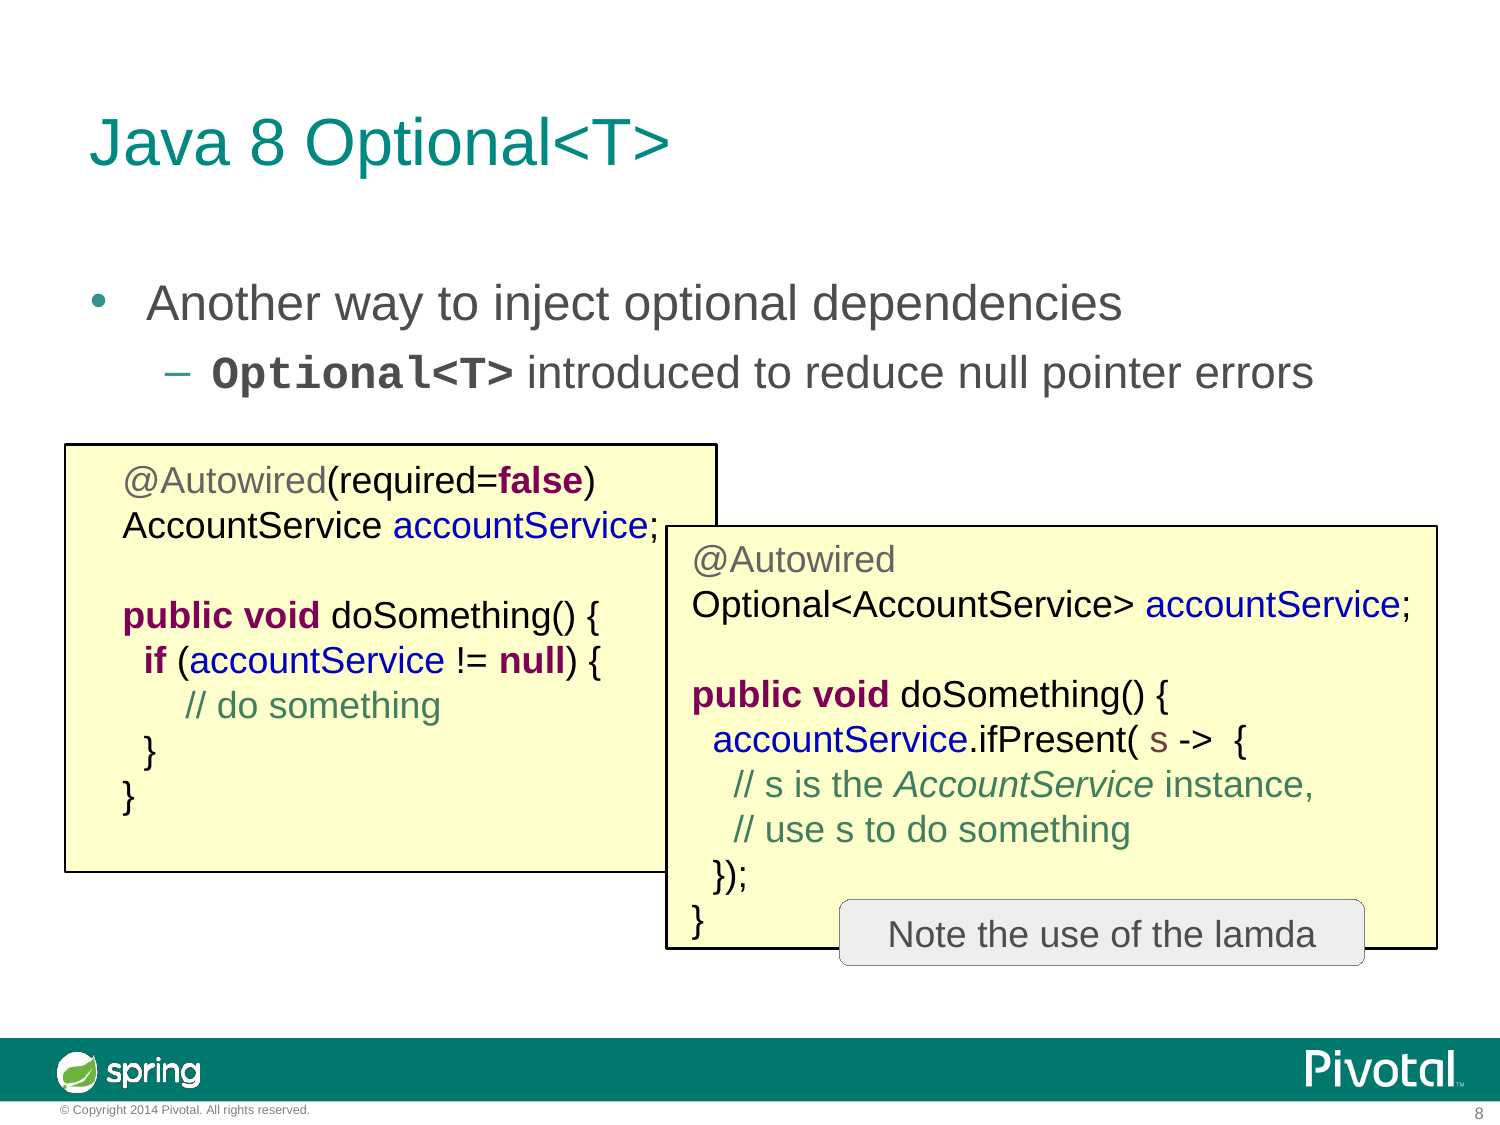

# Java 8 Optional<T>
Another way to inject optional dependencies
Optional<T> introduced to reduce null pointer errors
@Autowired(required=false)
AccountService accountService;
public void doSomething() {
 if (accountService != null) {
 // do something
 }
}
@Autowired
Optional<AccountService> accountService;
public void doSomething() {
 accountService.ifPresent( s -> {
 // s is the AccountService instance,
 // use s to do something
 });
}
Note the use of the lamda